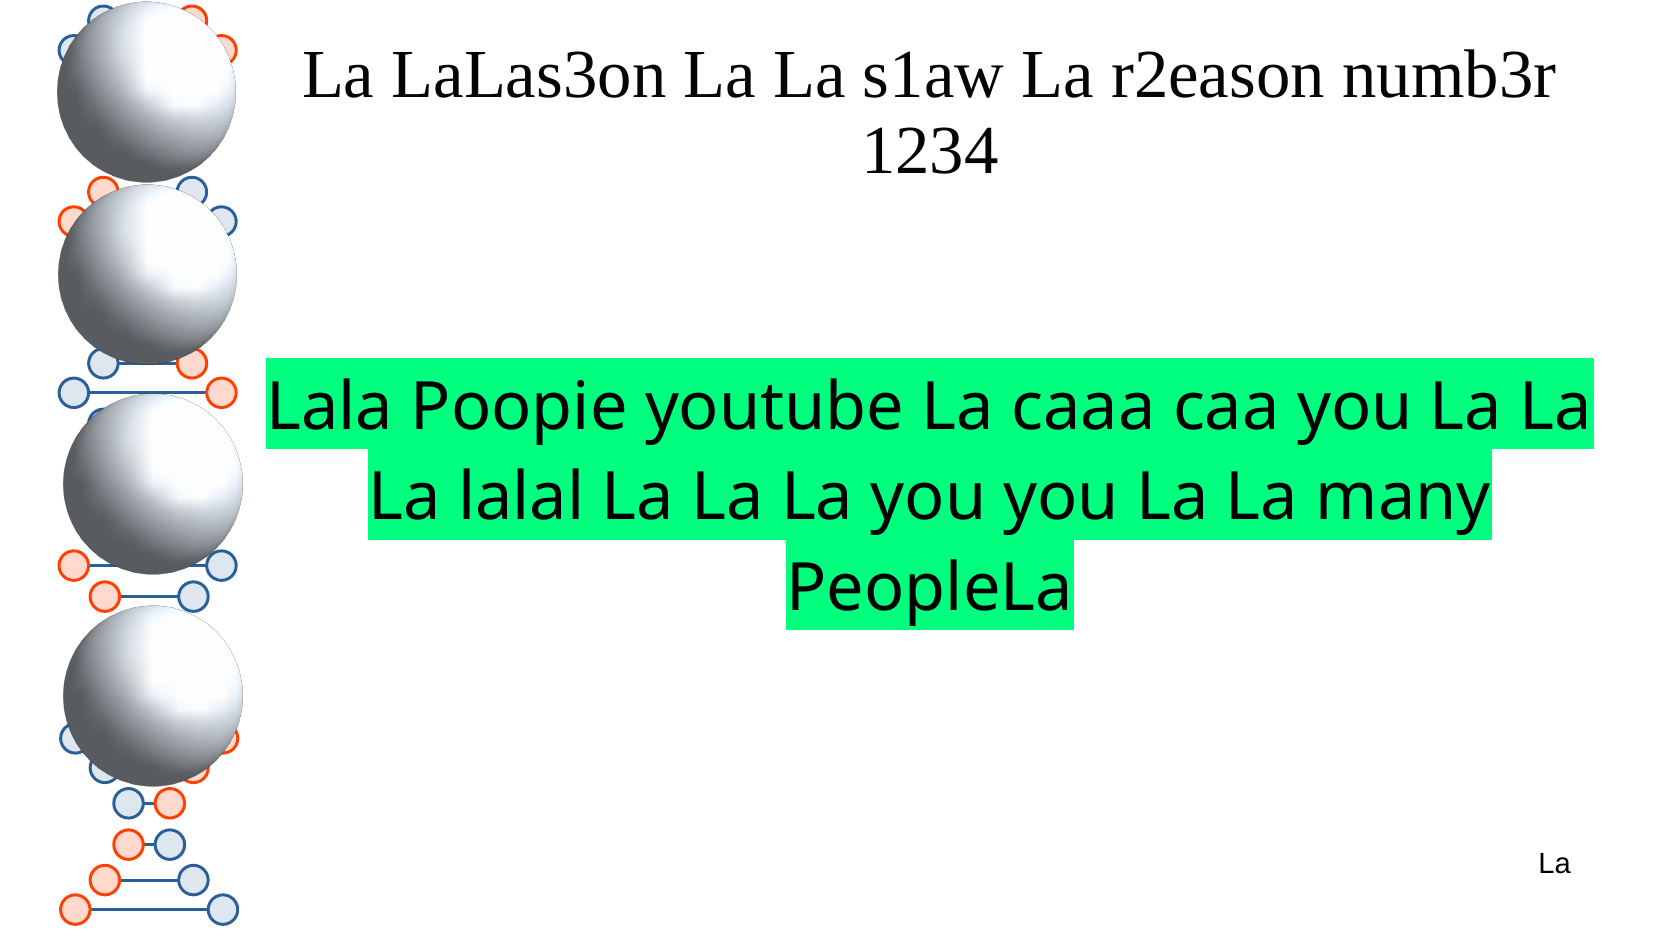

# La LaLas3on La La s1aw La r2eason numb3r 1234
Lala Poopie youtube La caaa caa you La La La lalal La La La you you La La many PeopleLa
24